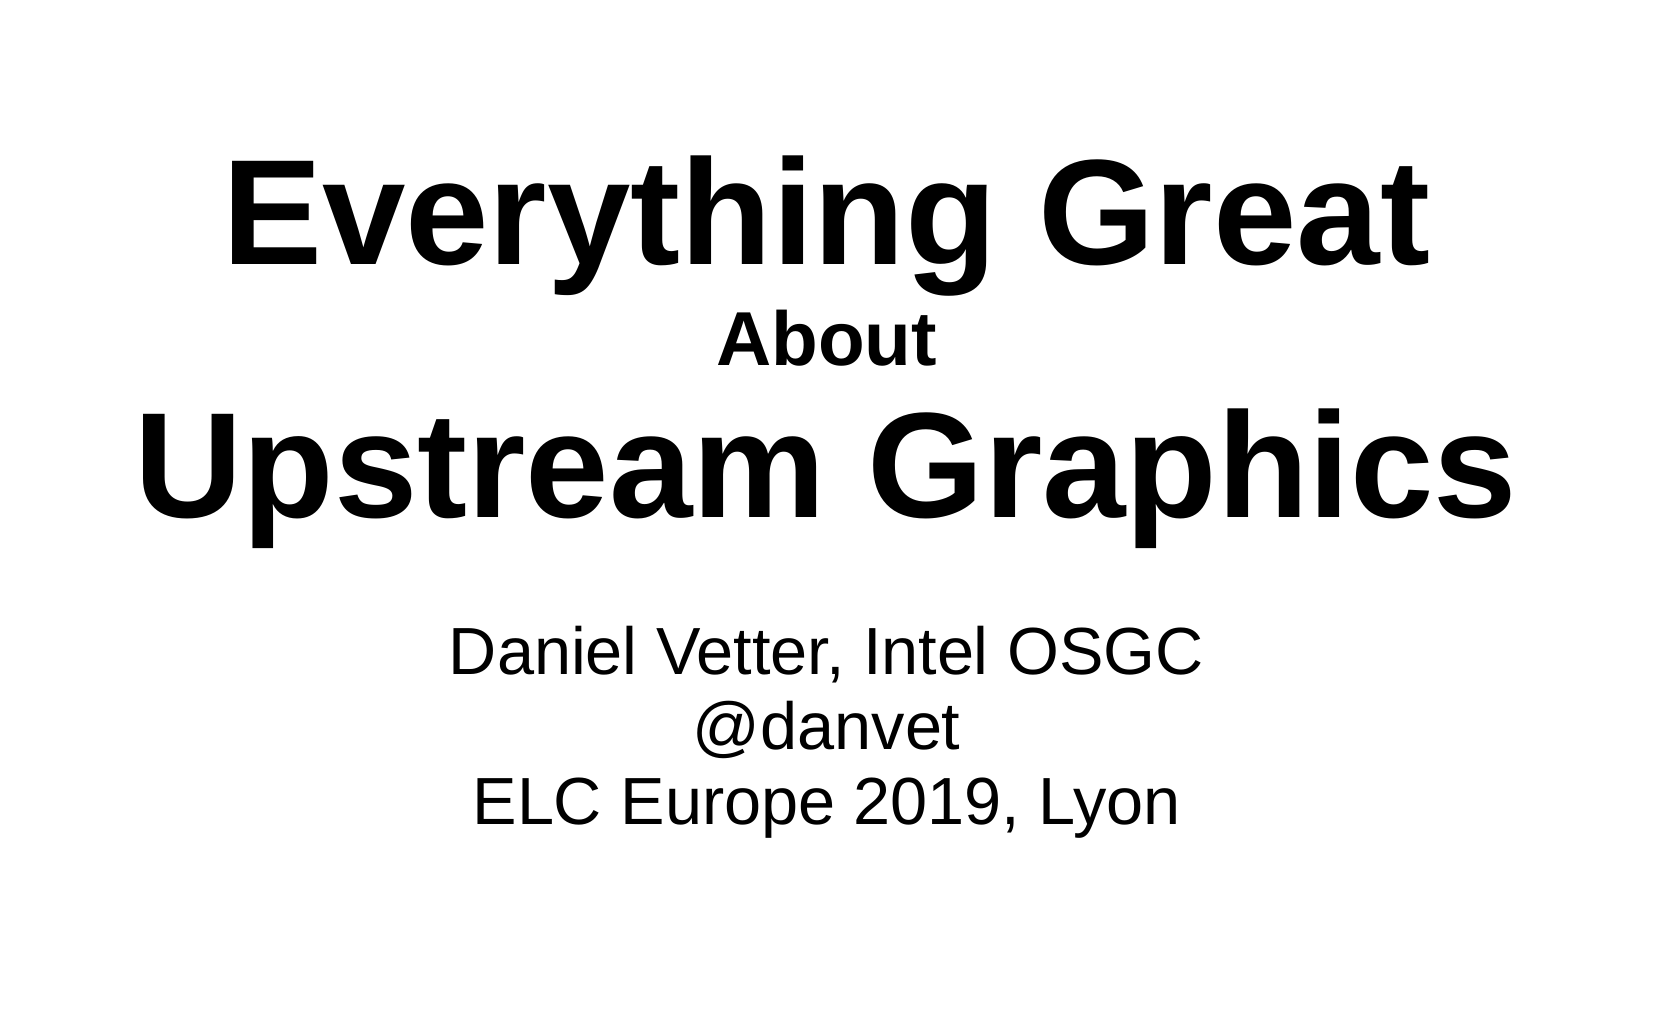

# Everything Great About Upstream Graphics
Daniel Vetter, Intel OSGC
@danvet
ELC Europe 2019, Lyon